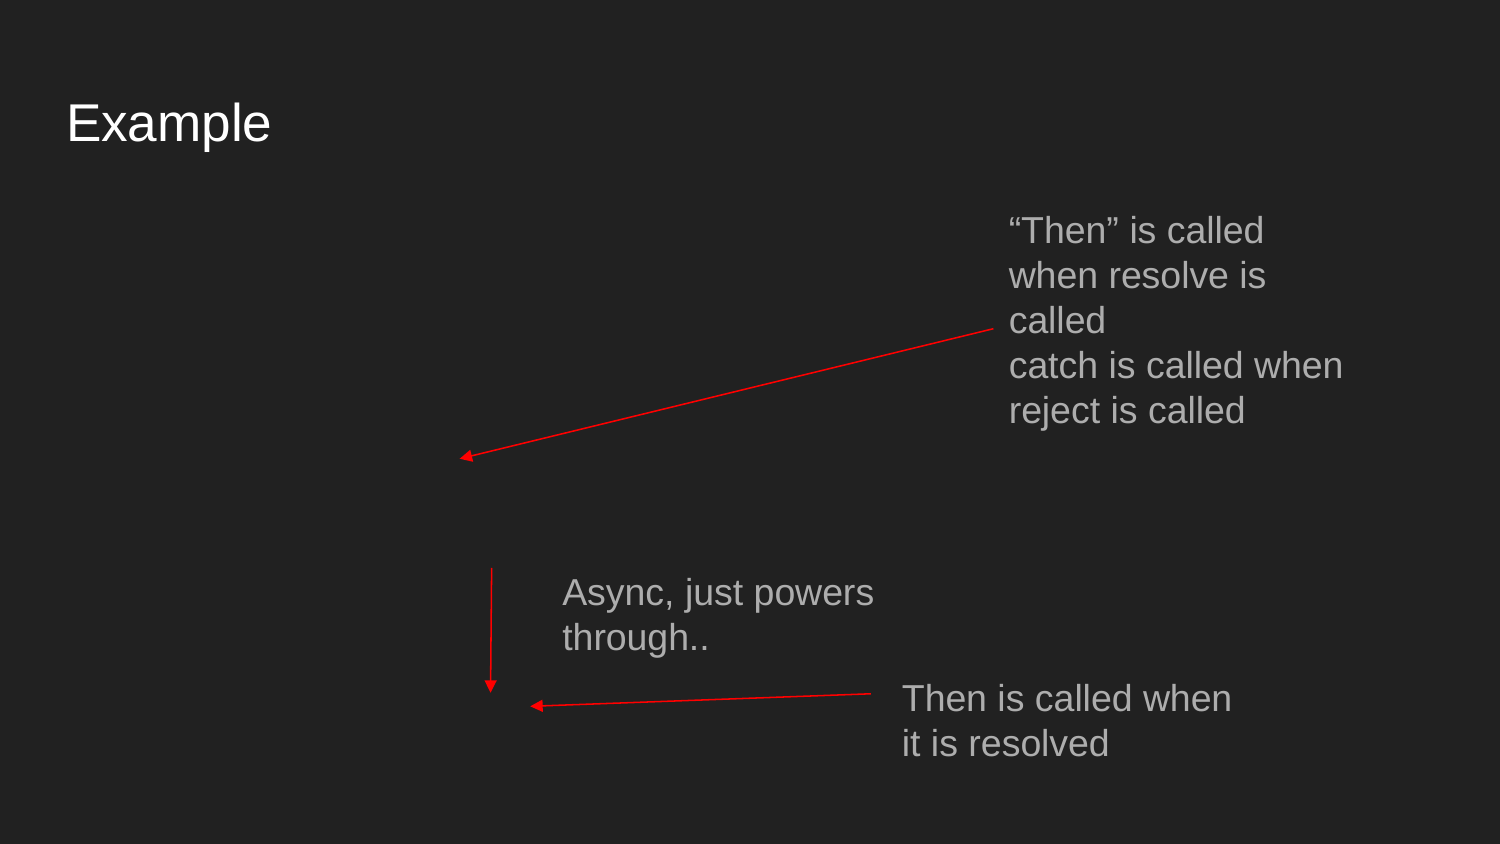

# Example
“Then” is called when resolve is called
catch is called when reject is called
Async, just powers through..
Then is called when it is resolved